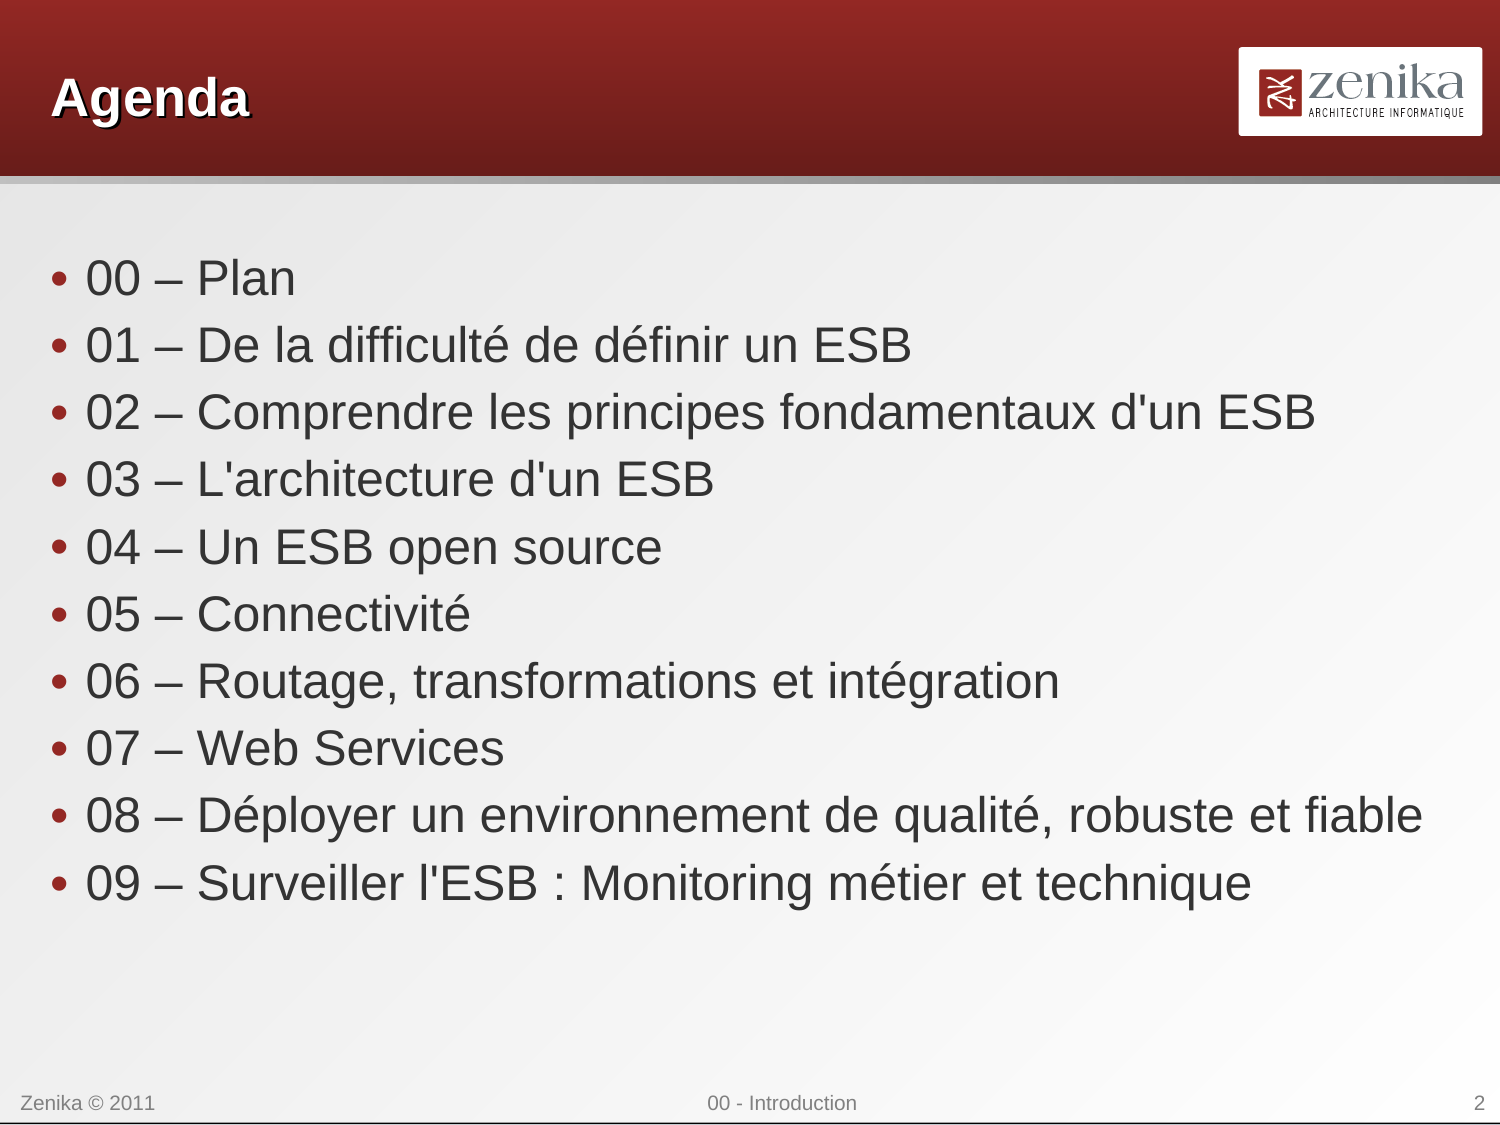

# Agenda
00 – Plan
01 – De la difficulté de définir un ESB
02 – Comprendre les principes fondamentaux d'un ESB
03 – L'architecture d'un ESB
04 – Un ESB open source
05 – Connectivité
06 – Routage, transformations et intégration
07 – Web Services
08 – Déployer un environnement de qualité, robuste et fiable
09 – Surveiller l'ESB : Monitoring métier et technique